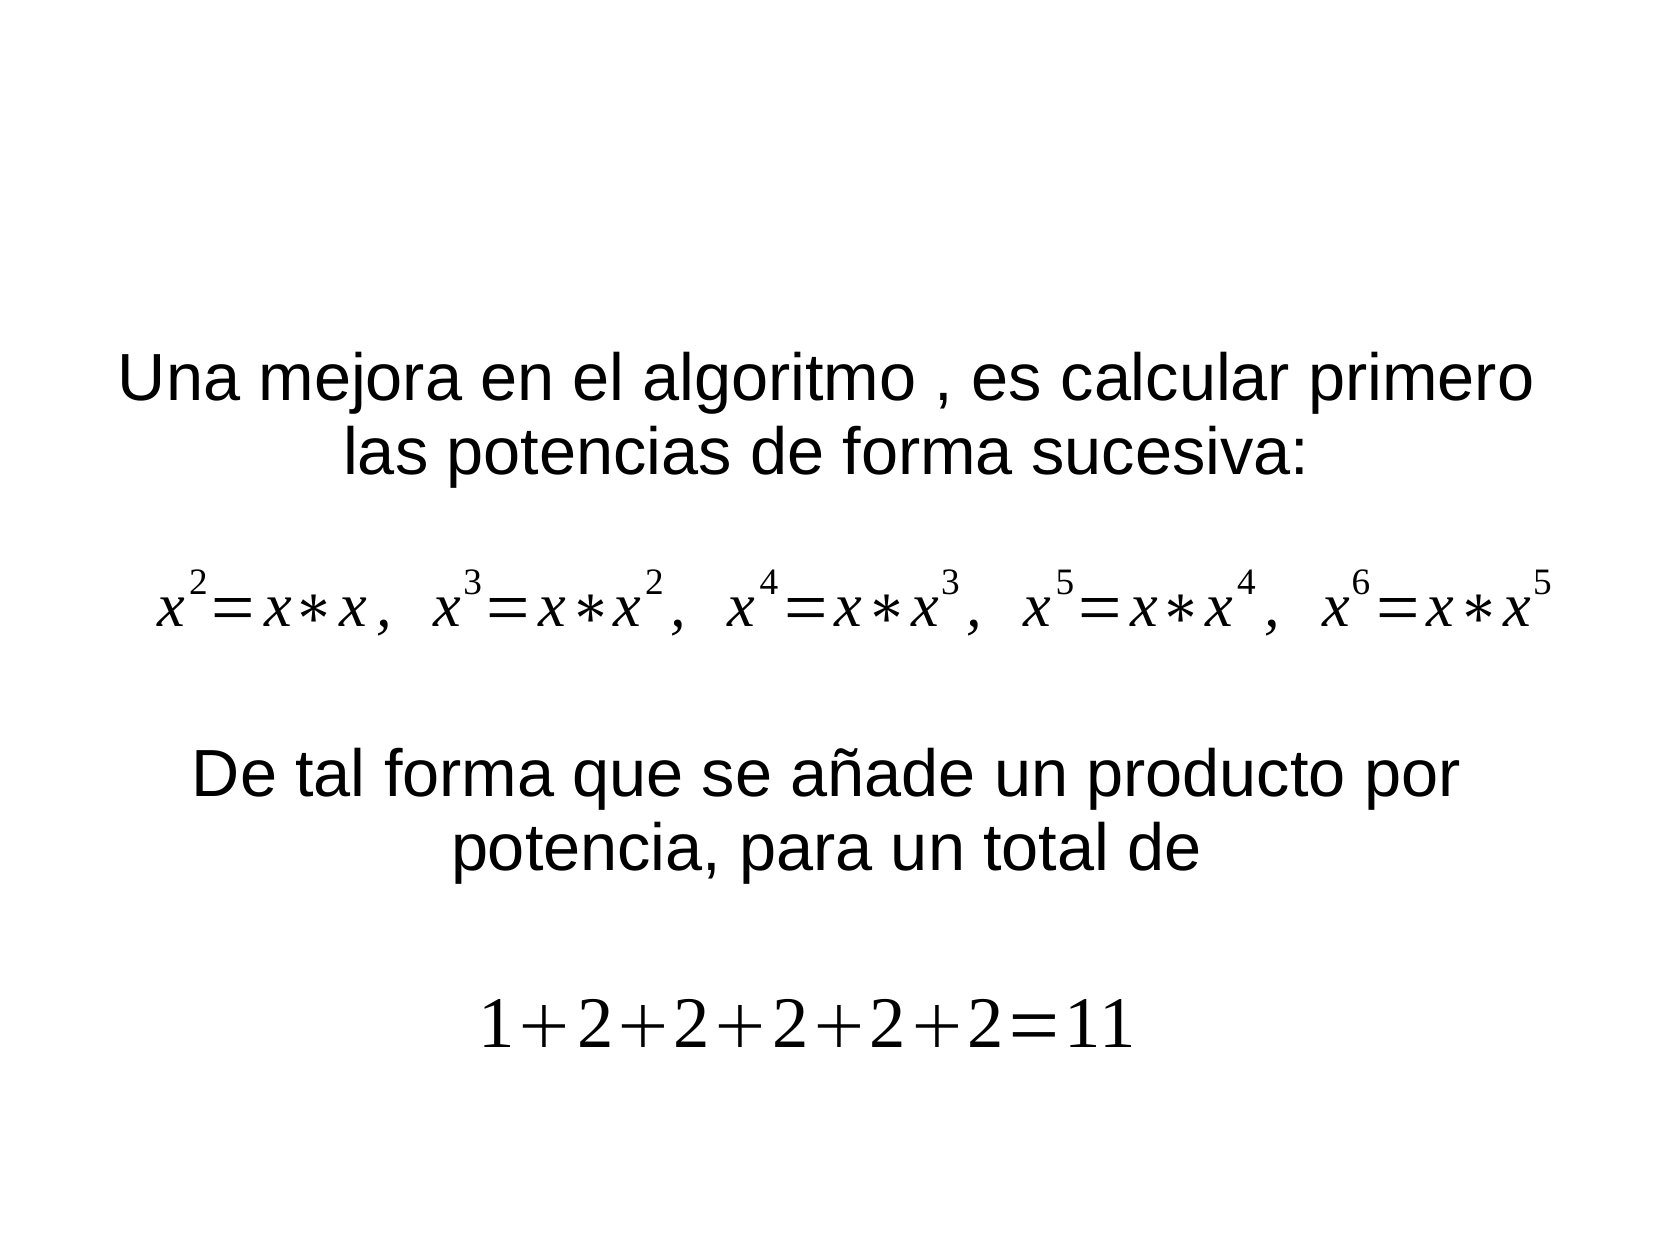

#
Una mejora en el algoritmo , es calcular primero las potencias de forma sucesiva:
De tal forma que se añade un producto por potencia, para un total de